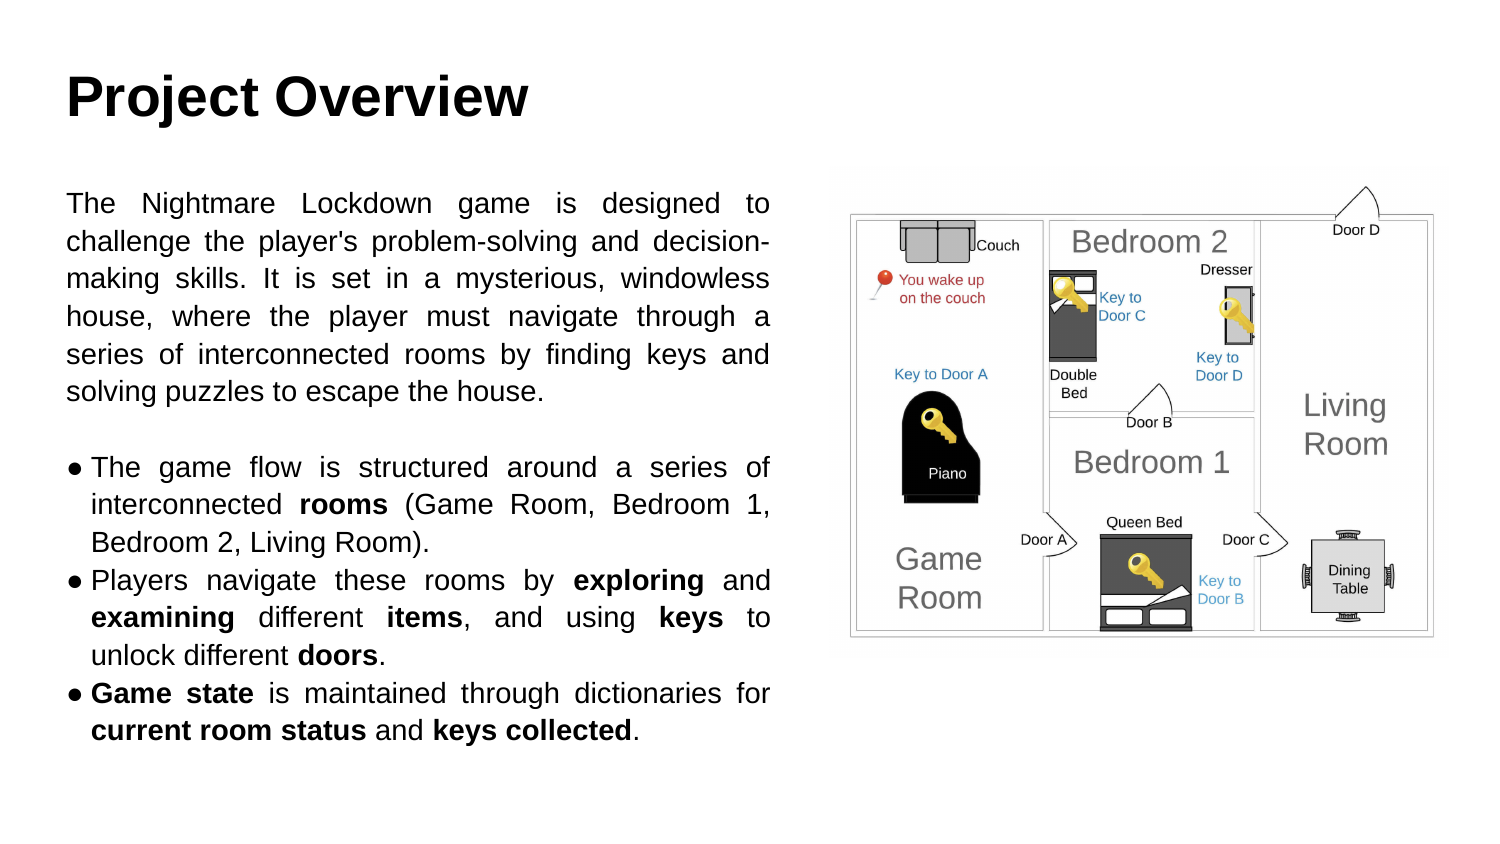

# Project Overview
The Nightmare Lockdown game is designed to challenge the player's problem-solving and decision-making skills. It is set in a mysterious, windowless house, where the player must navigate through a series of interconnected rooms by finding keys and solving puzzles to escape the house.
The game flow is structured around a series of interconnected rooms (Game Room, Bedroom 1, Bedroom 2, Living Room).
Players navigate these rooms by exploring and examining different items, and using keys to unlock different doors.
Game state is maintained through dictionaries for current room status and keys collected.